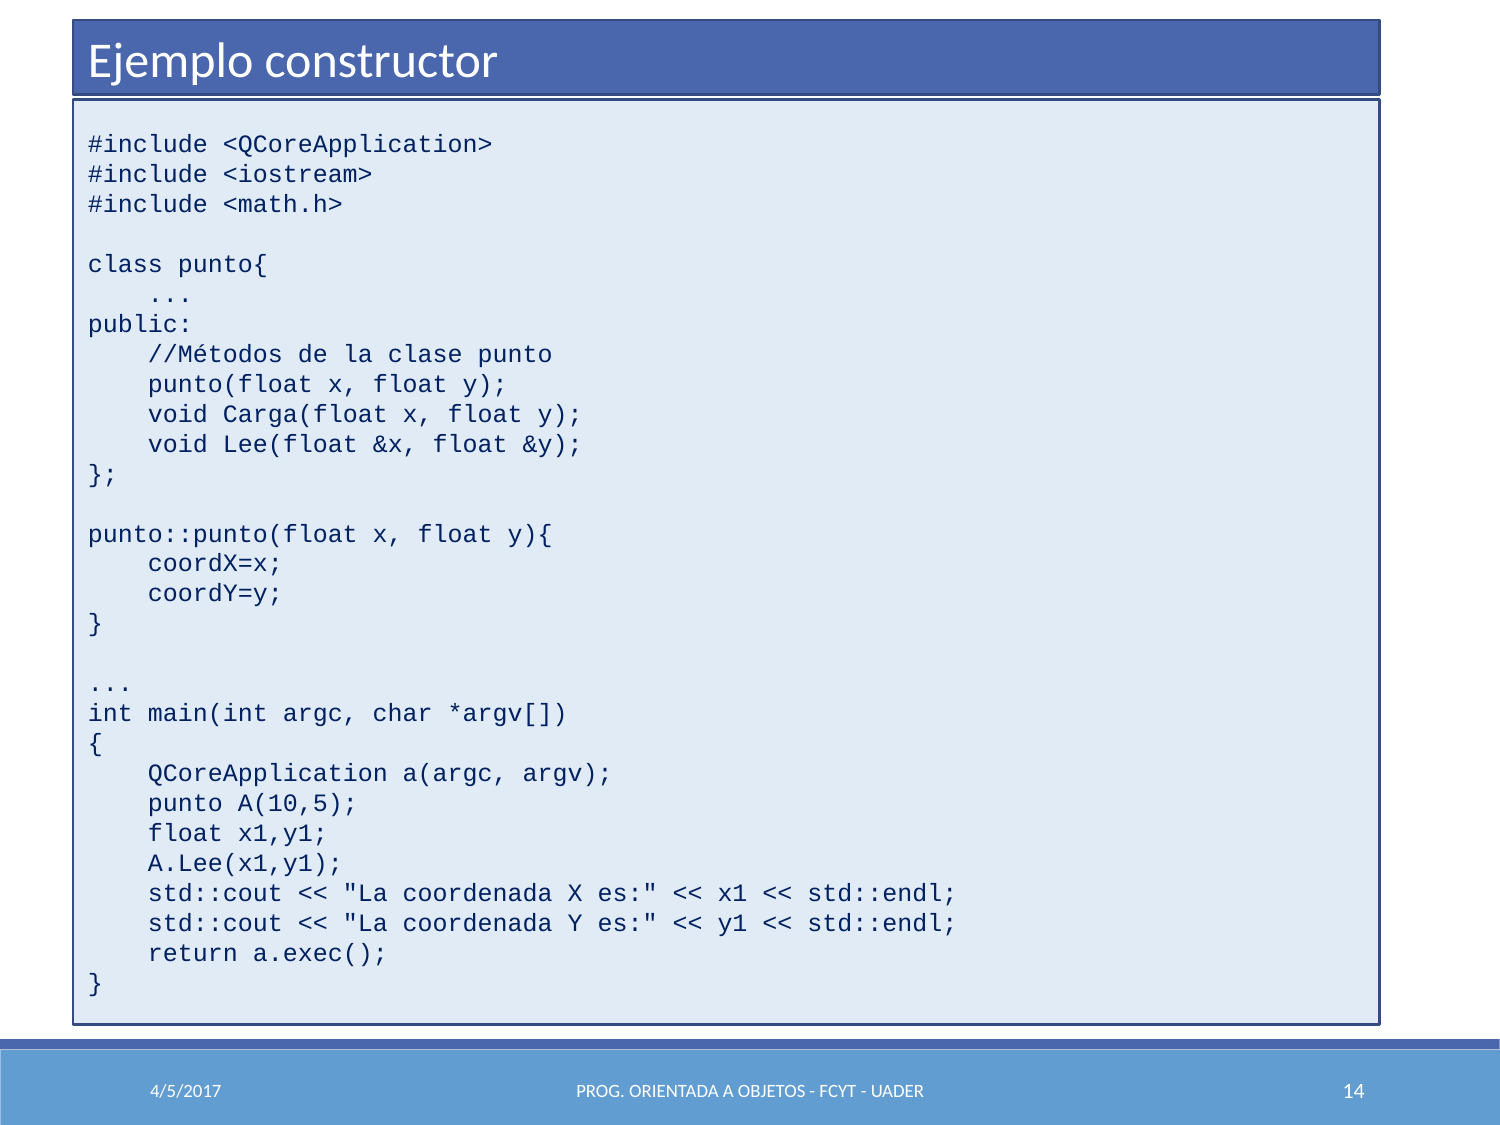

Ejemplo constructor
#include <QCoreApplication>
#include <iostream>
#include <math.h>
class punto{
 ...
public:
 //Métodos de la clase punto
 punto(float x, float y);
 void Carga(float x, float y);
 void Lee(float &x, float &y);
};
punto::punto(float x, float y){
 coordX=x;
 coordY=y;
}
...
int main(int argc, char *argv[])
{
 QCoreApplication a(argc, argv);
 punto A(10,5);
 float x1,y1;
 A.Lee(x1,y1);
 std::cout << "La coordenada X es:" << x1 << std::endl;
 std::cout << "La coordenada Y es:" << y1 << std::endl;
 return a.exec();
}
4/5/2017
Prog. Orientada a Objetos - FCyT - UADER